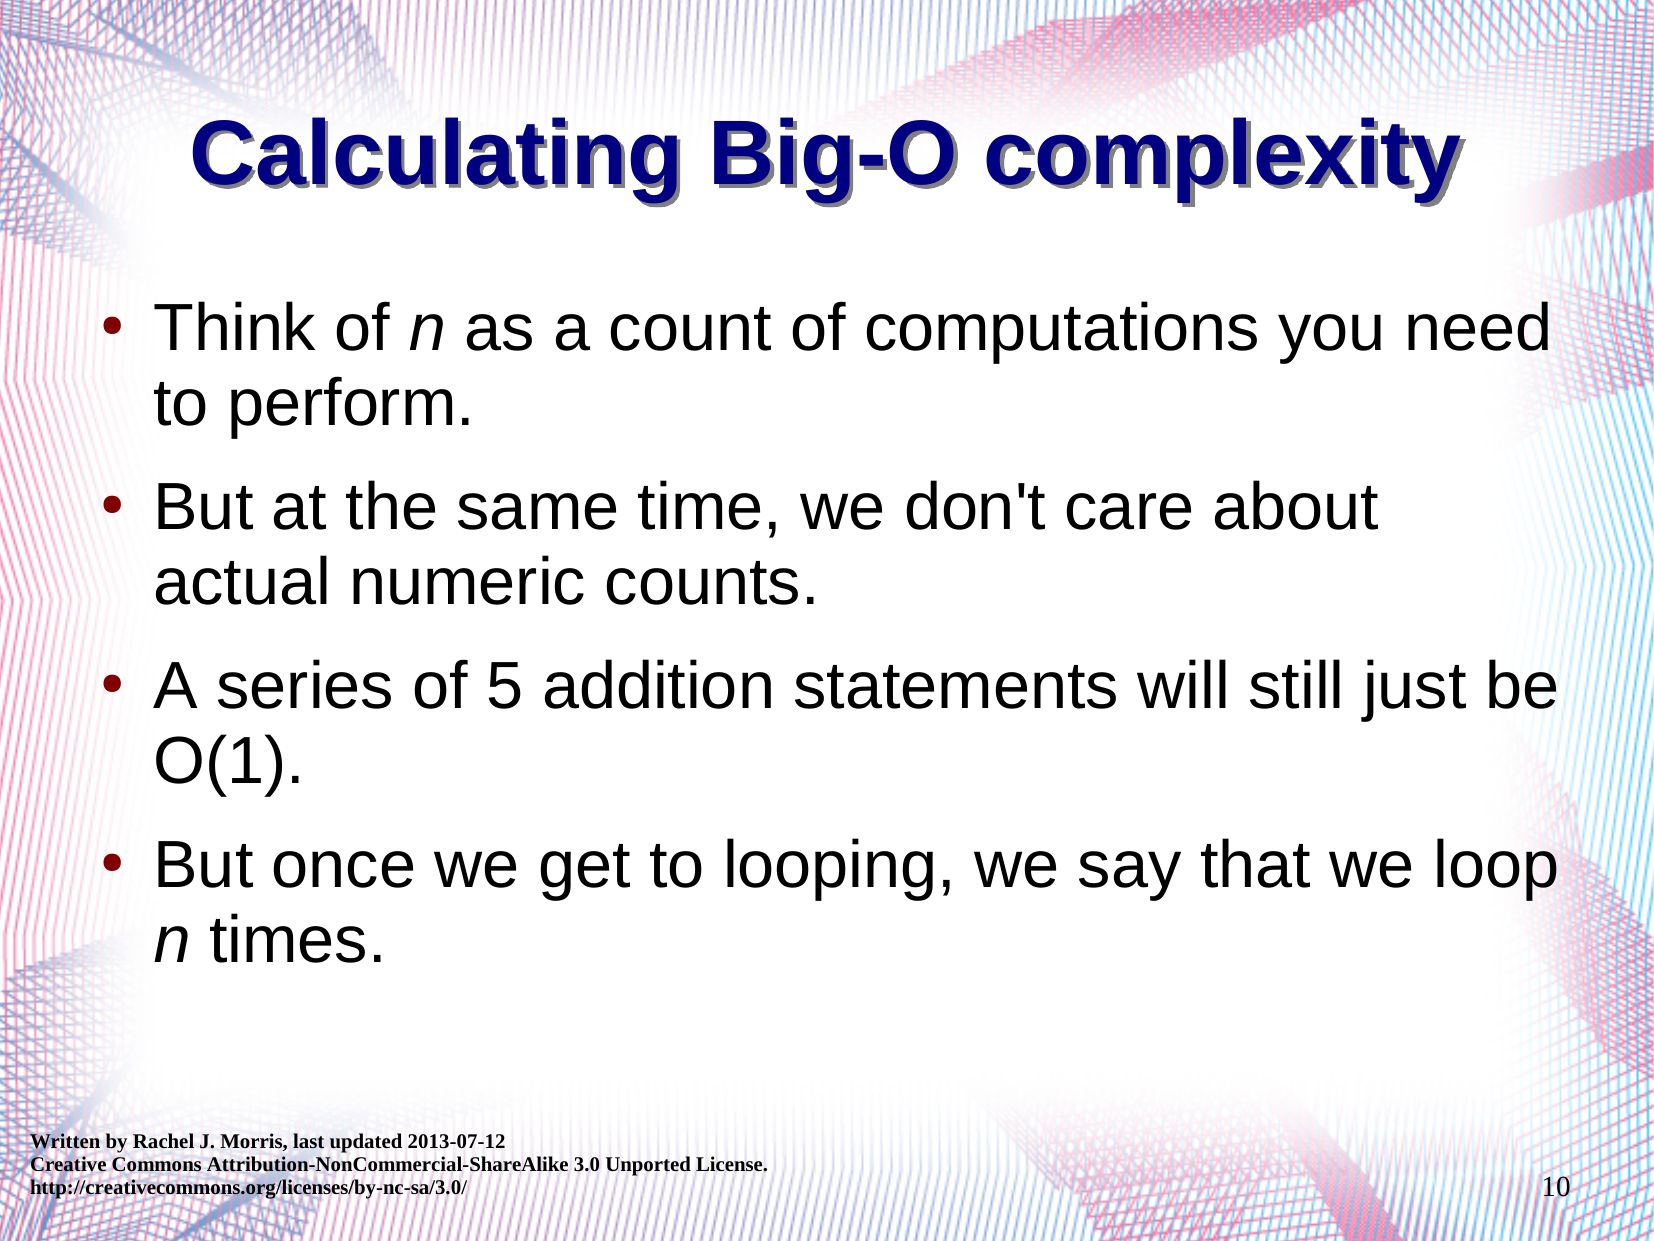

# Calculating Big-O complexity
Think of n as a count of computations you need to perform.
But at the same time, we don't care about actual numeric counts.
A series of 5 addition statements will still just be O(1).
But once we get to looping, we say that we loop n times.
10